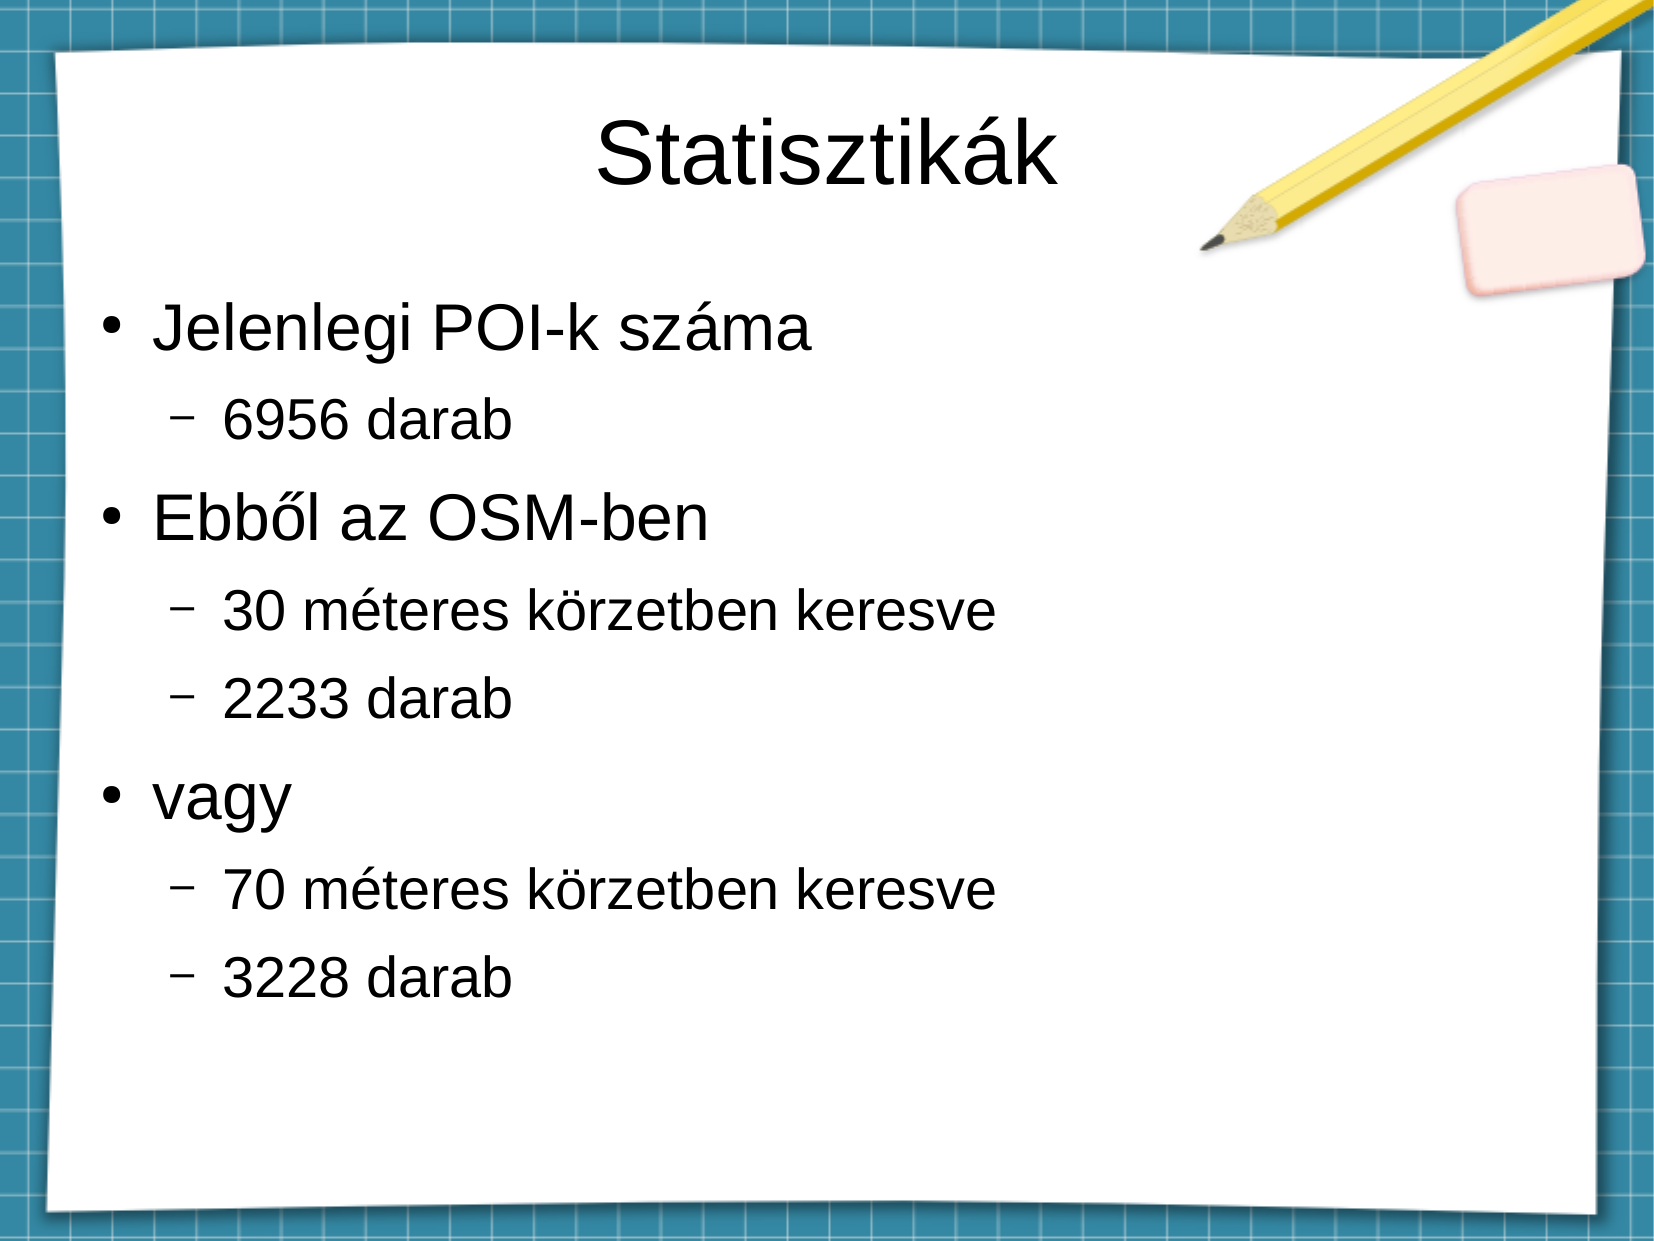

# Statisztikák
Jelenlegi POI-k száma
6956 darab
Ebből az OSM-ben
30 méteres körzetben keresve
2233 darab
vagy
70 méteres körzetben keresve
3228 darab